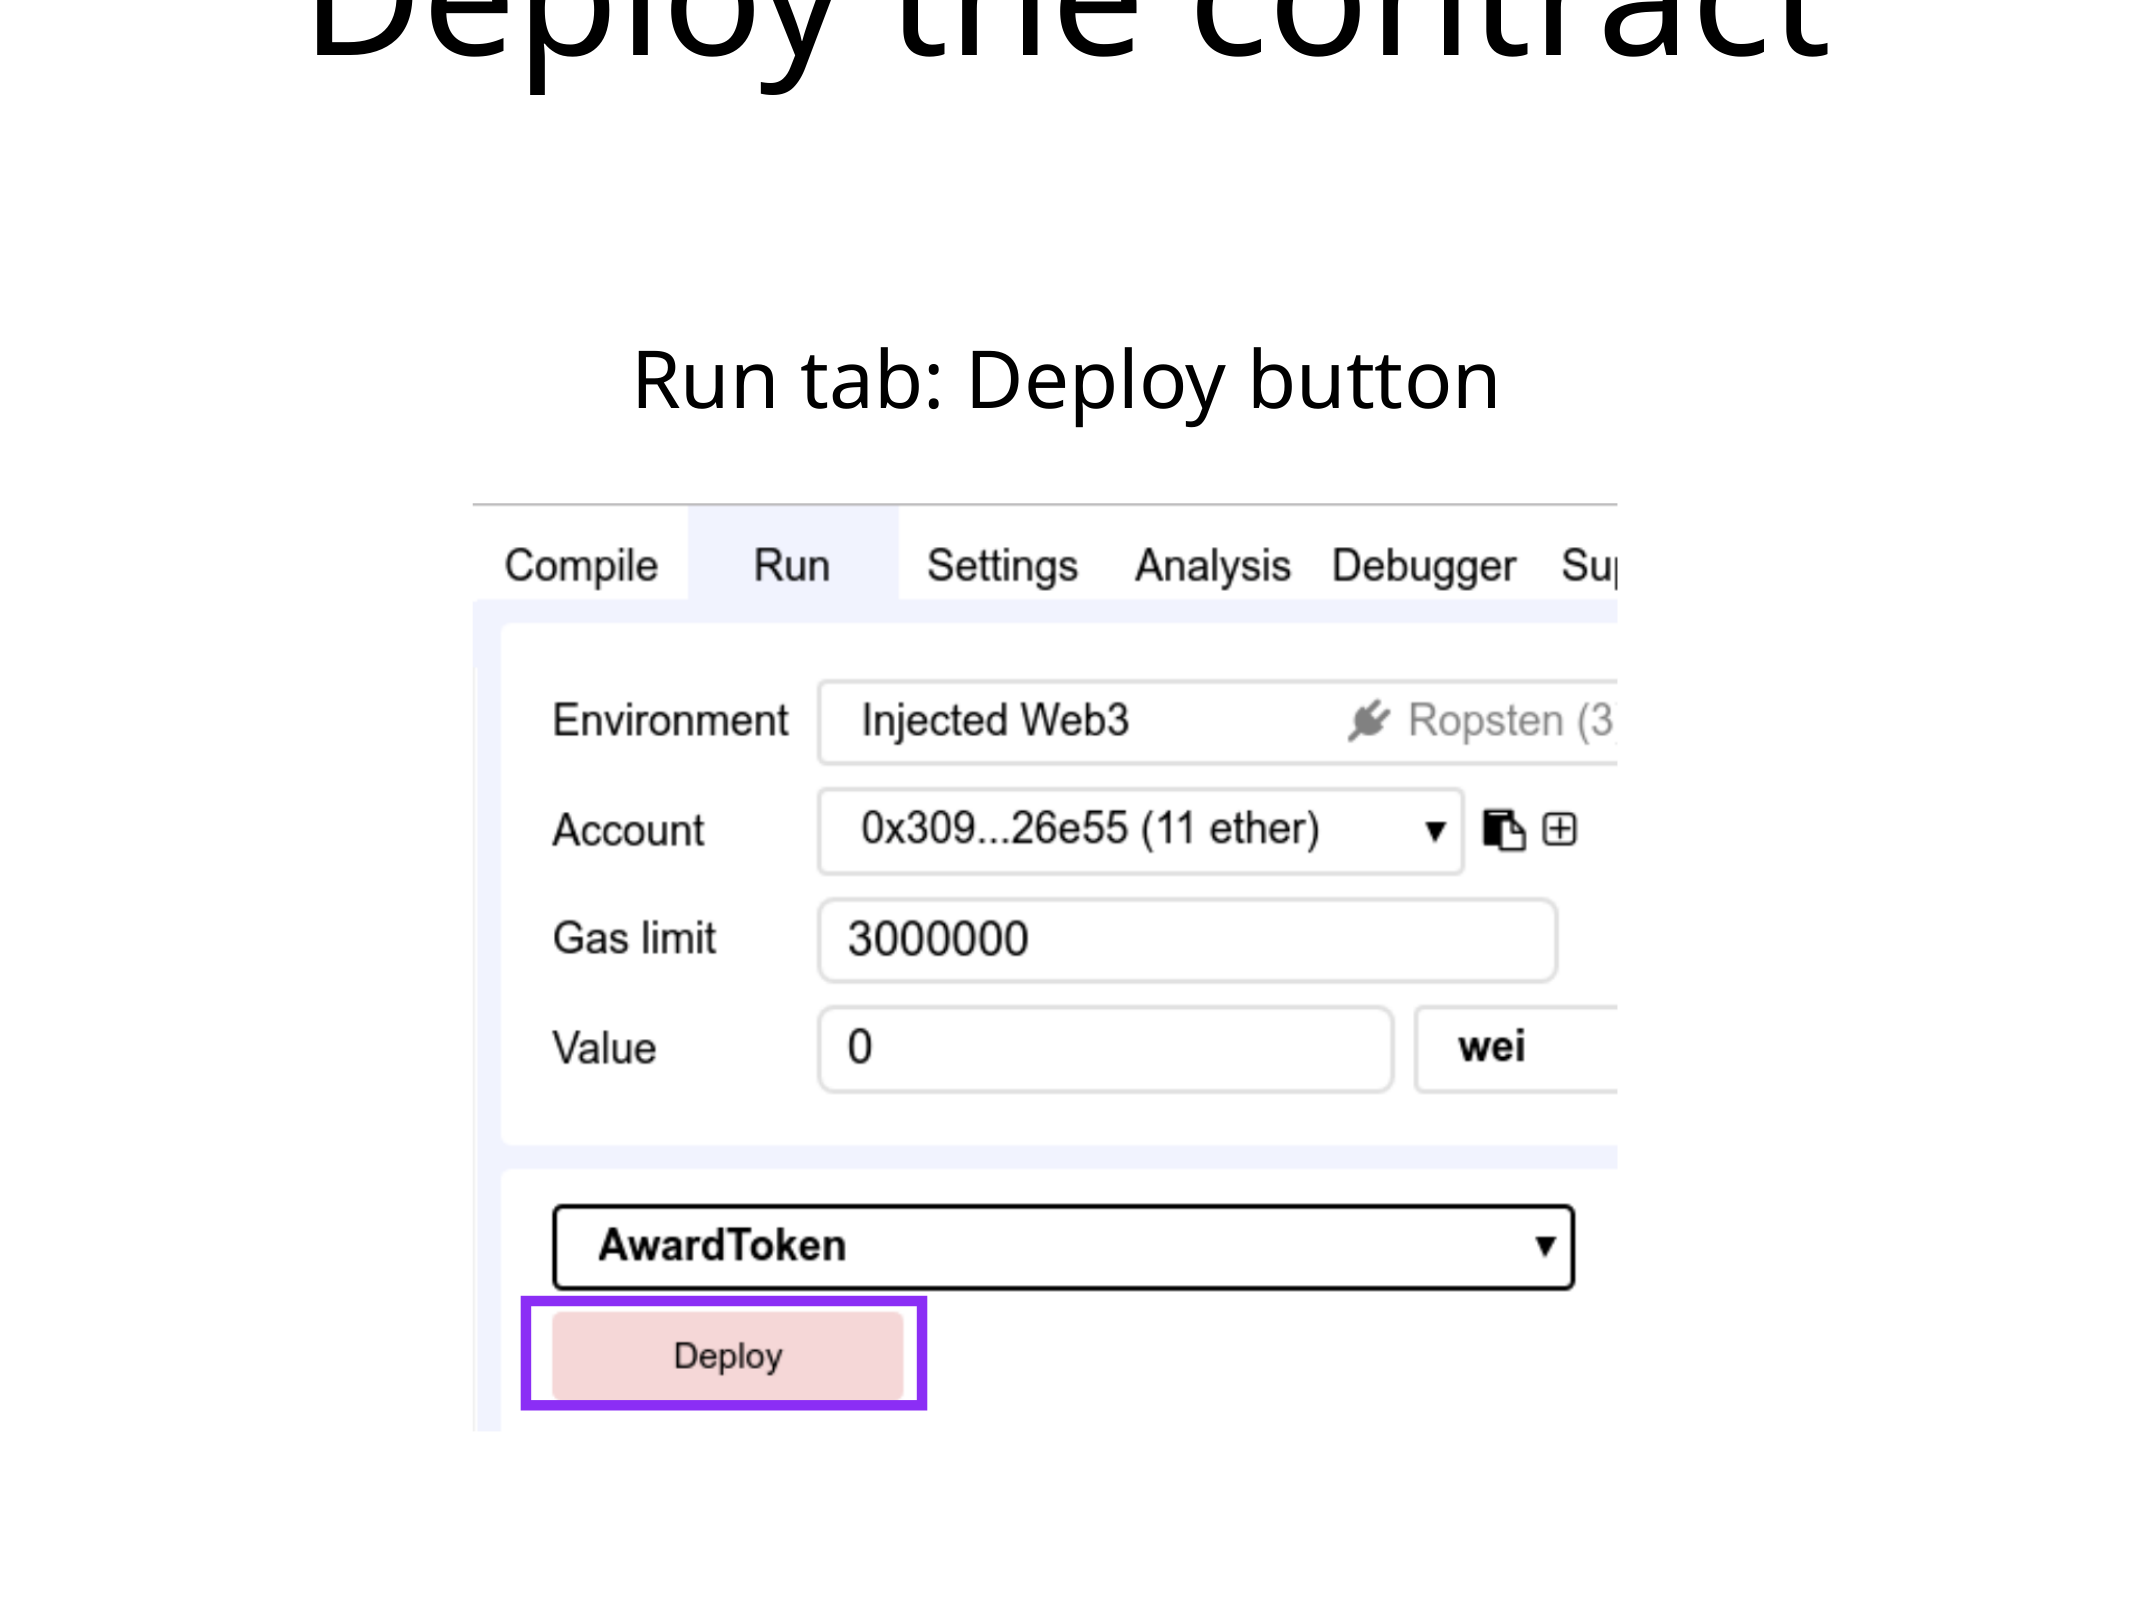

# Deploy the contract
Run tab: Deploy button
( when dependencies.js is the active file )